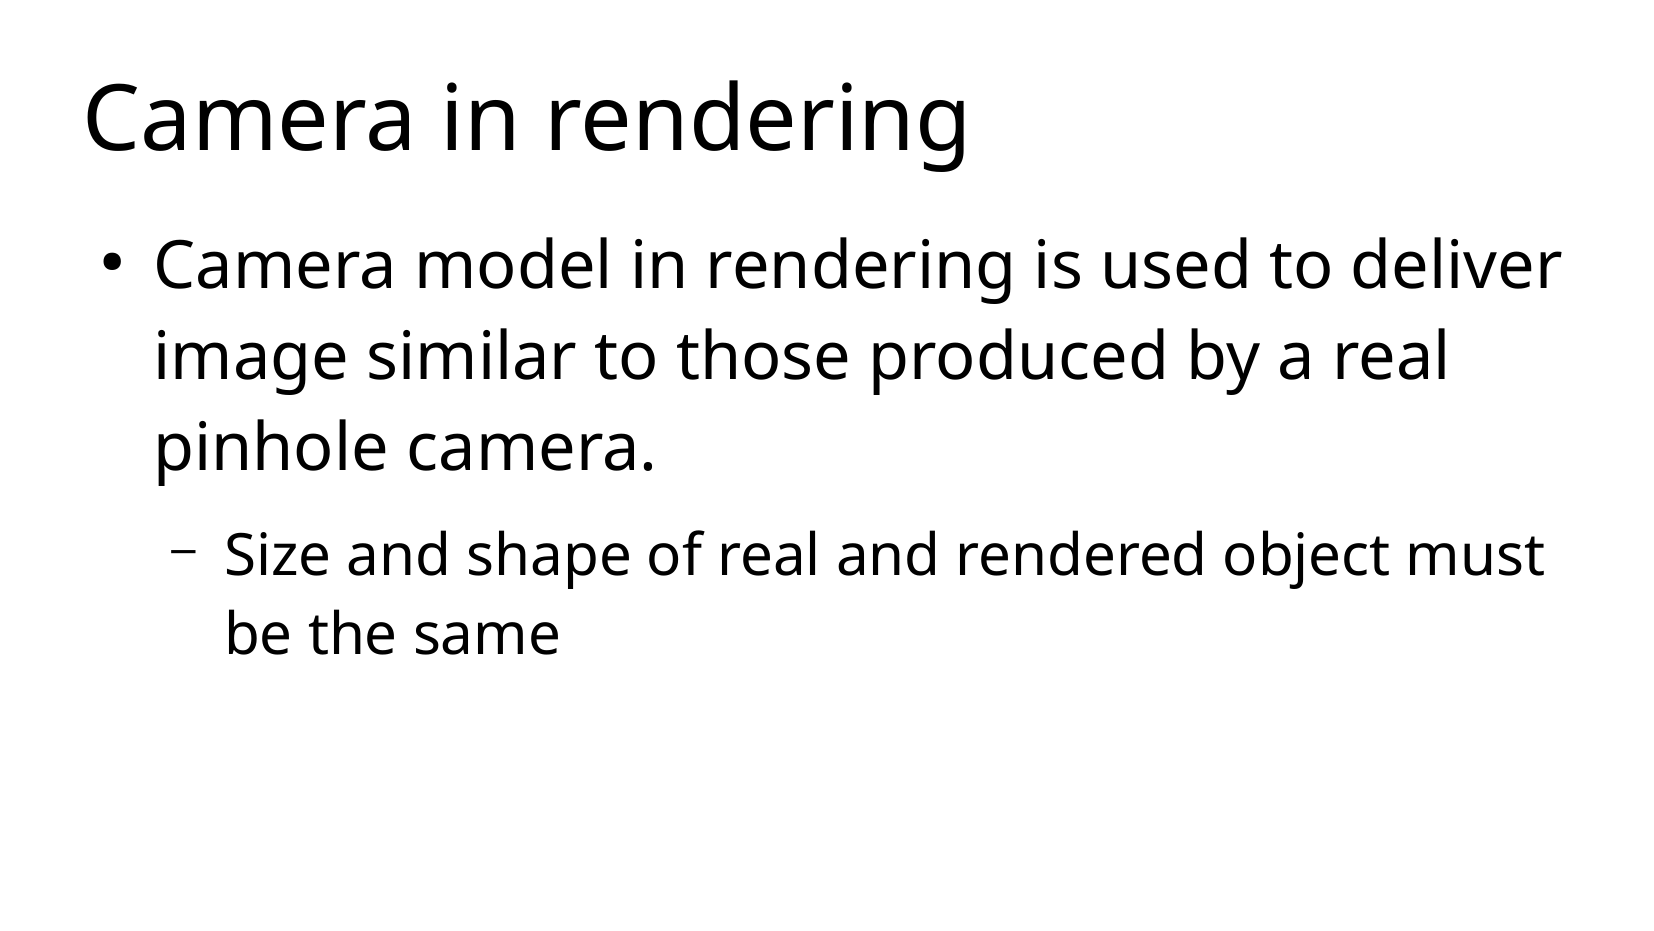

# Camera in rendering
Camera model in rendering is used to deliver image similar to those produced by a real pinhole camera.
Size and shape of real and rendered object must be the same